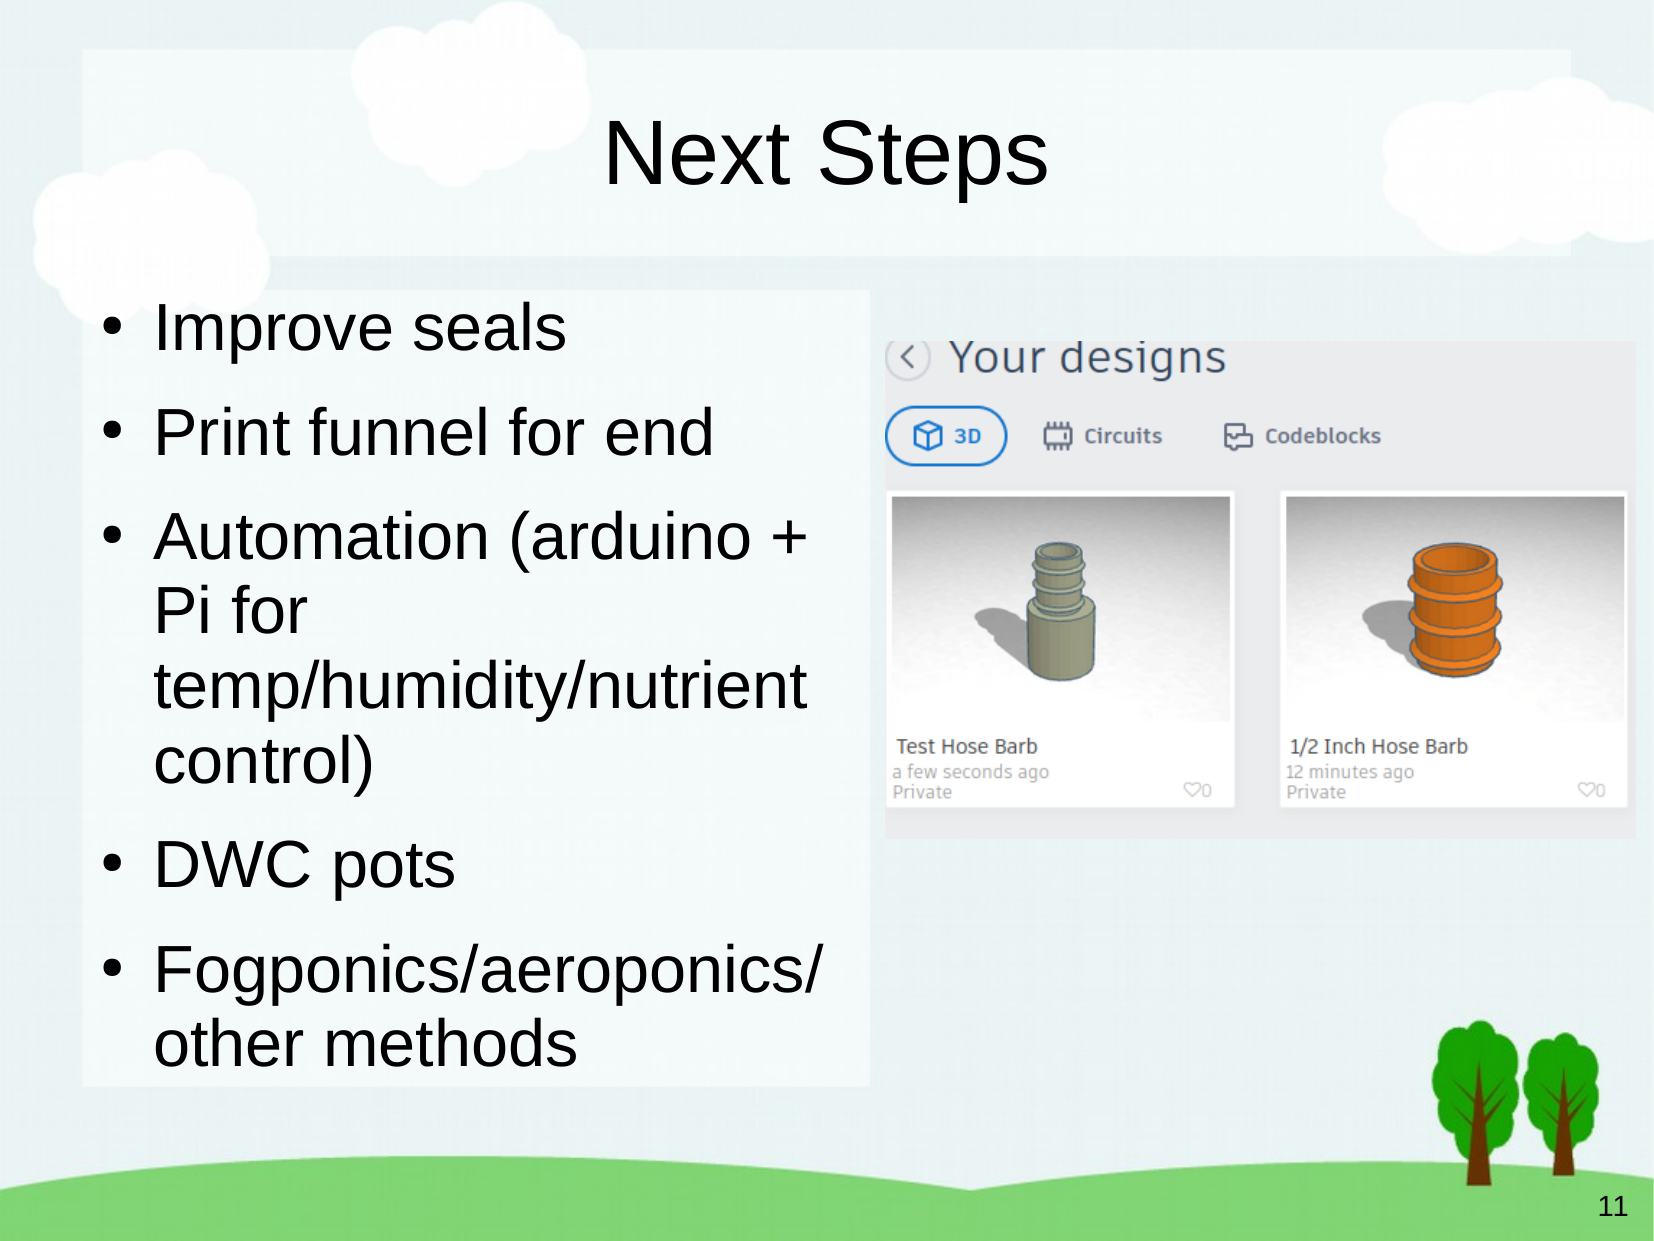

# Next Steps
Improve seals
Print funnel for end
Automation (arduino + Pi for temp/humidity/nutrient control)
DWC pots
Fogponics/aeroponics/other methods
11